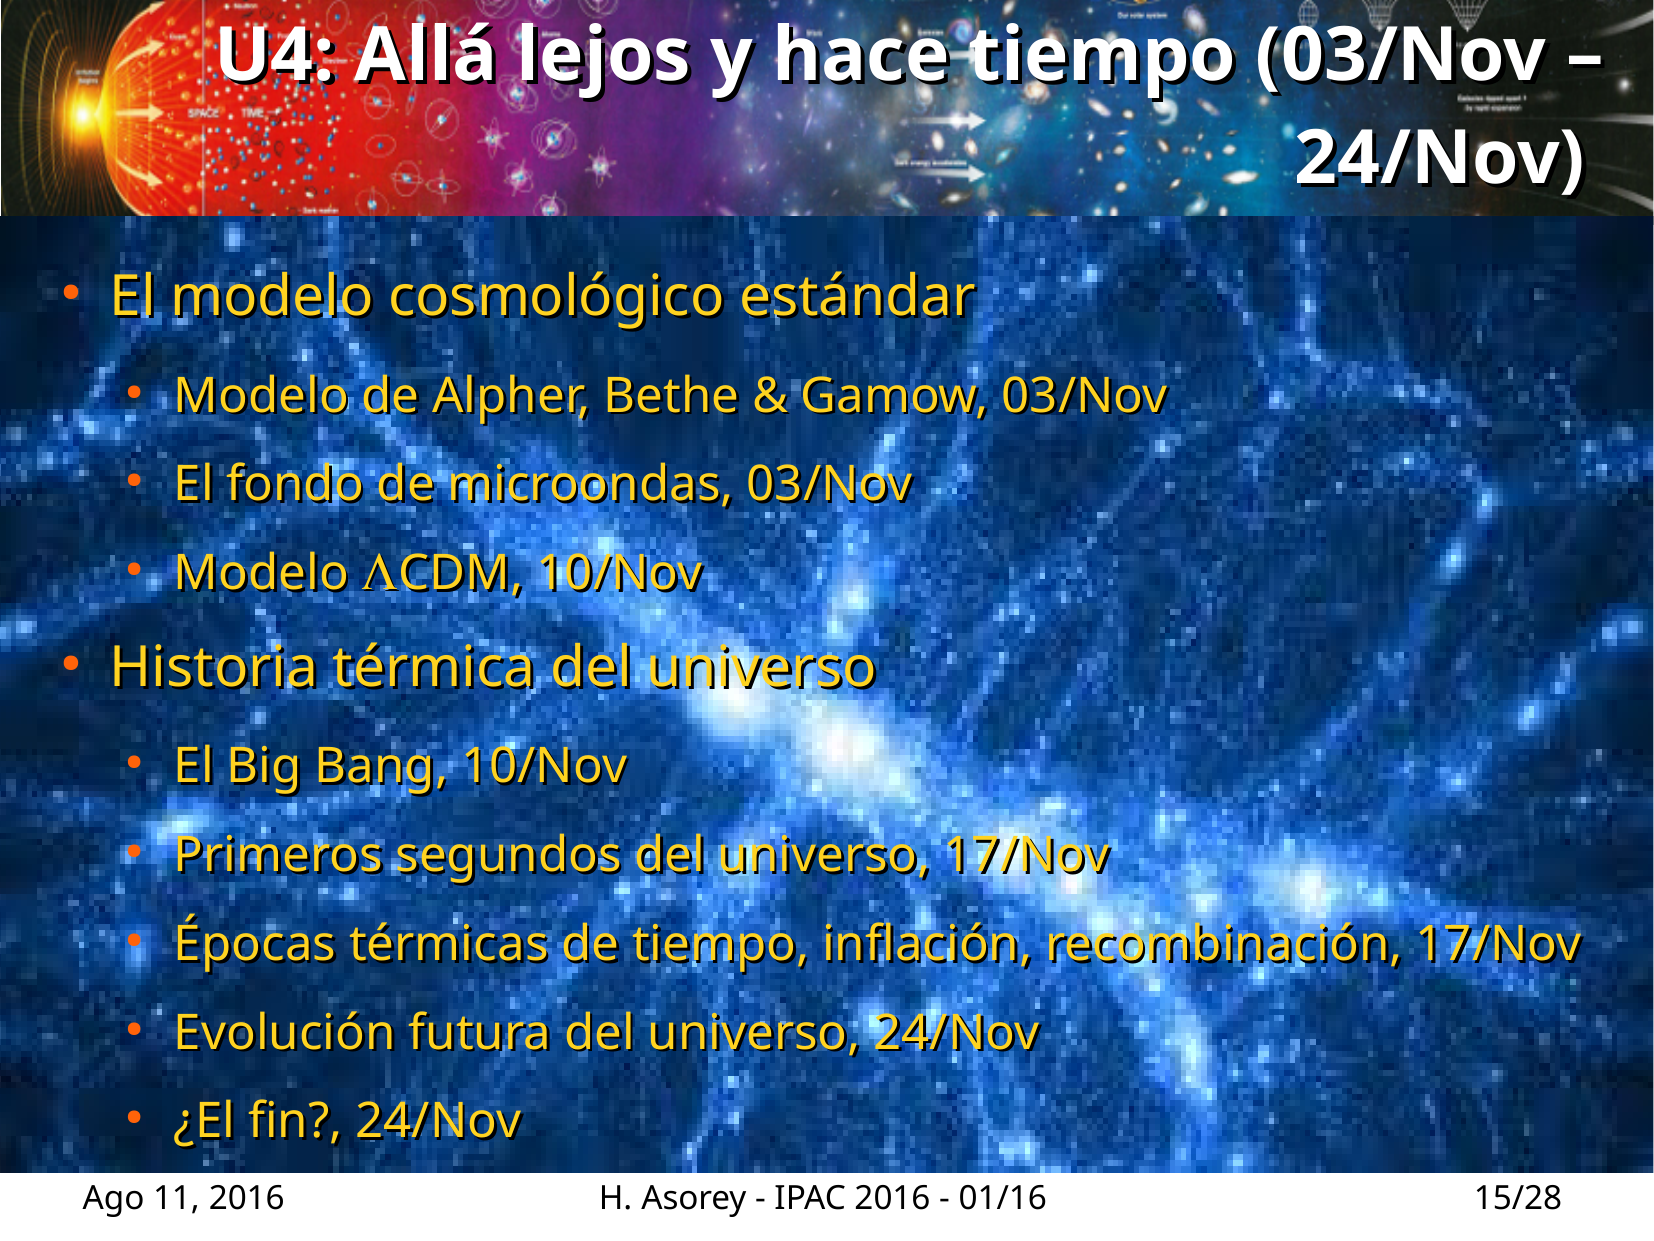

# U4: Allá lejos y hace tiempo (03/Nov – 24/Nov)
El modelo cosmológico estándar
Modelo de Alpher, Bethe & Gamow, 03/Nov
El fondo de microondas, 03/Nov
Modelo LCDM, 10/Nov
Historia térmica del universo
El Big Bang, 10/Nov
Primeros segundos del universo, 17/Nov
Épocas térmicas de tiempo, inflación, recombinación, 17/Nov
Evolución futura del universo, 24/Nov
¿El fin?, 24/Nov
Ago 11, 2016
H. Asorey - IPAC 2016 - 01/16
15